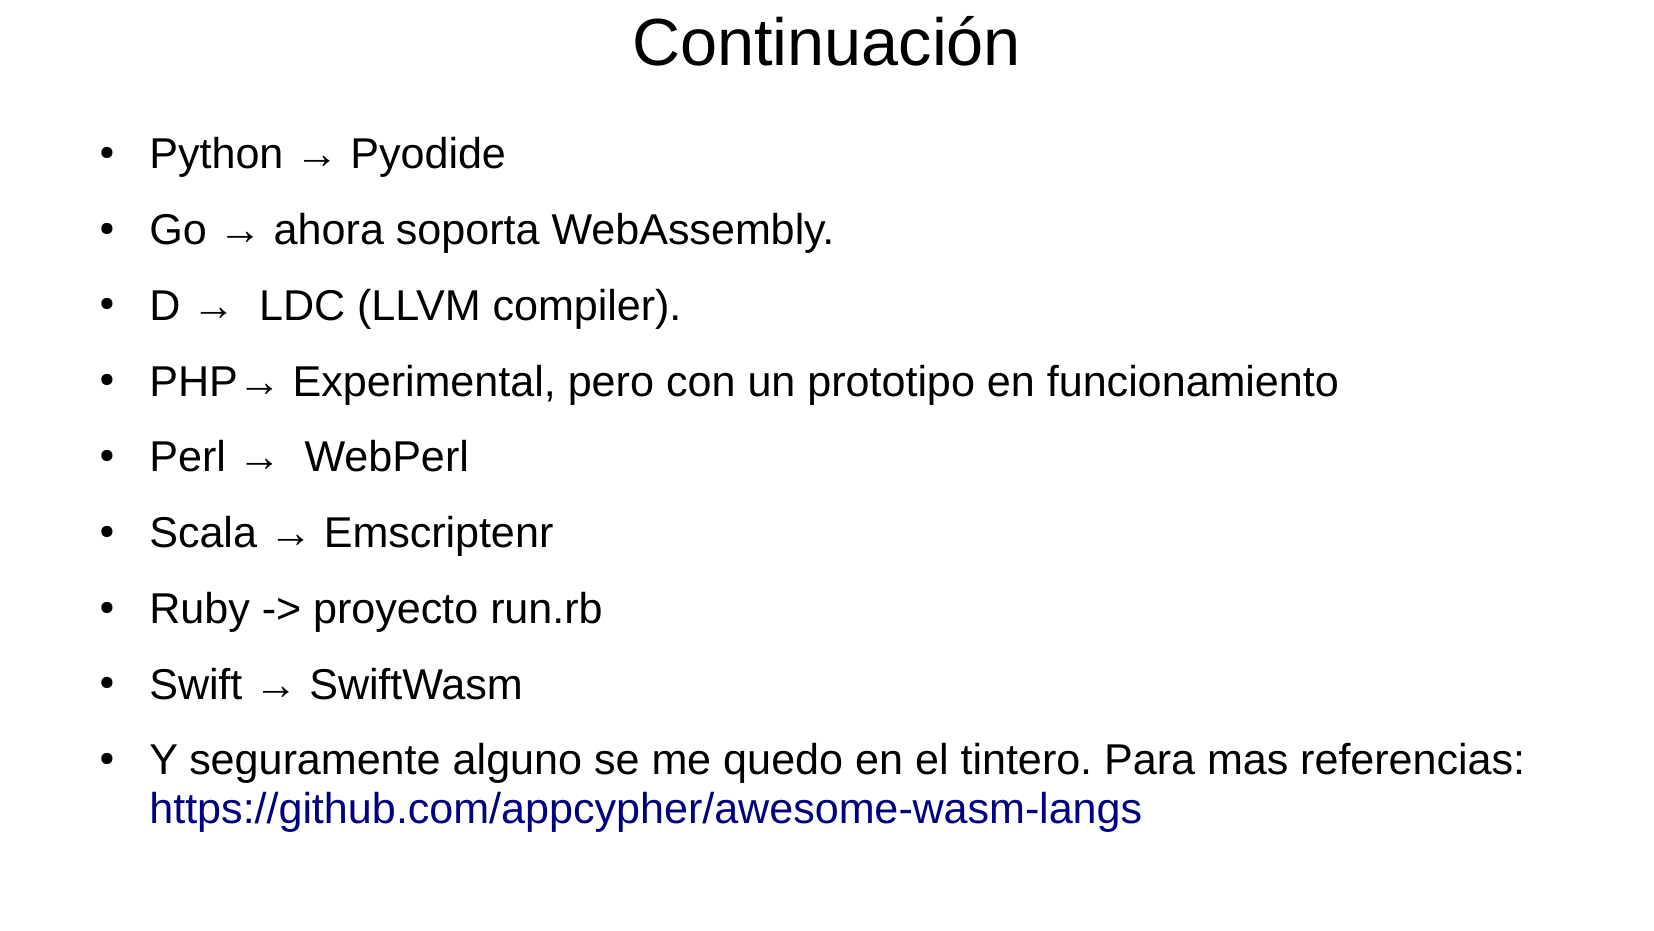

# Continuación
Python → Pyodide
Go → ahora soporta WebAssembly.
D → LDC (LLVM compiler).
PHP→ Experimental, pero con un prototipo en funcionamiento
Perl → WebPerl
Scala → Emscriptenr
Ruby -> proyecto run.rb
Swift → SwiftWasm
Y seguramente alguno se me quedo en el tintero. Para mas referencias: https://github.com/appcypher/awesome-wasm-langs